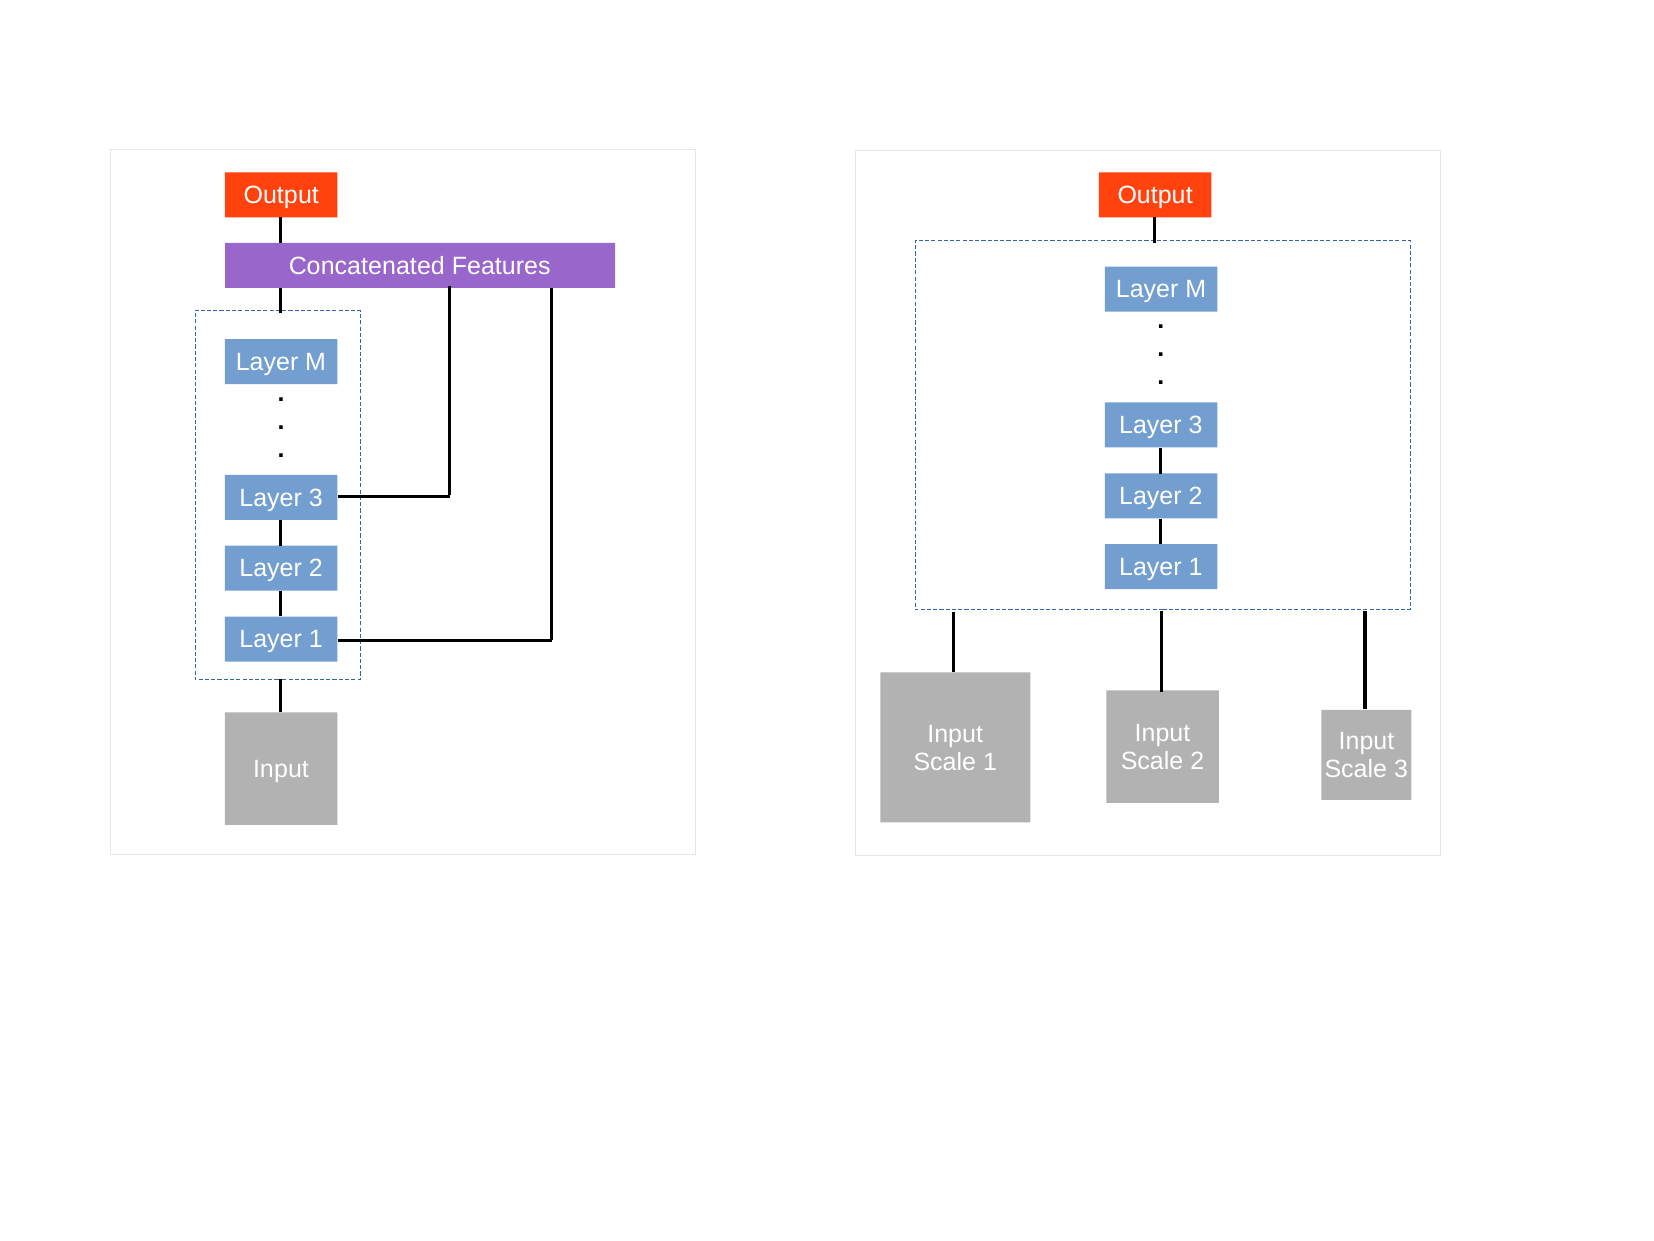

Output
Output
Concatenated Features
Layer M
.
.
.
Layer M
.
.
.
Layer 3
Layer 2
Layer 3
Layer 1
Layer 2
Layer 1
Input
Scale 1
Input
Scale 2
Input
Scale 3
Input